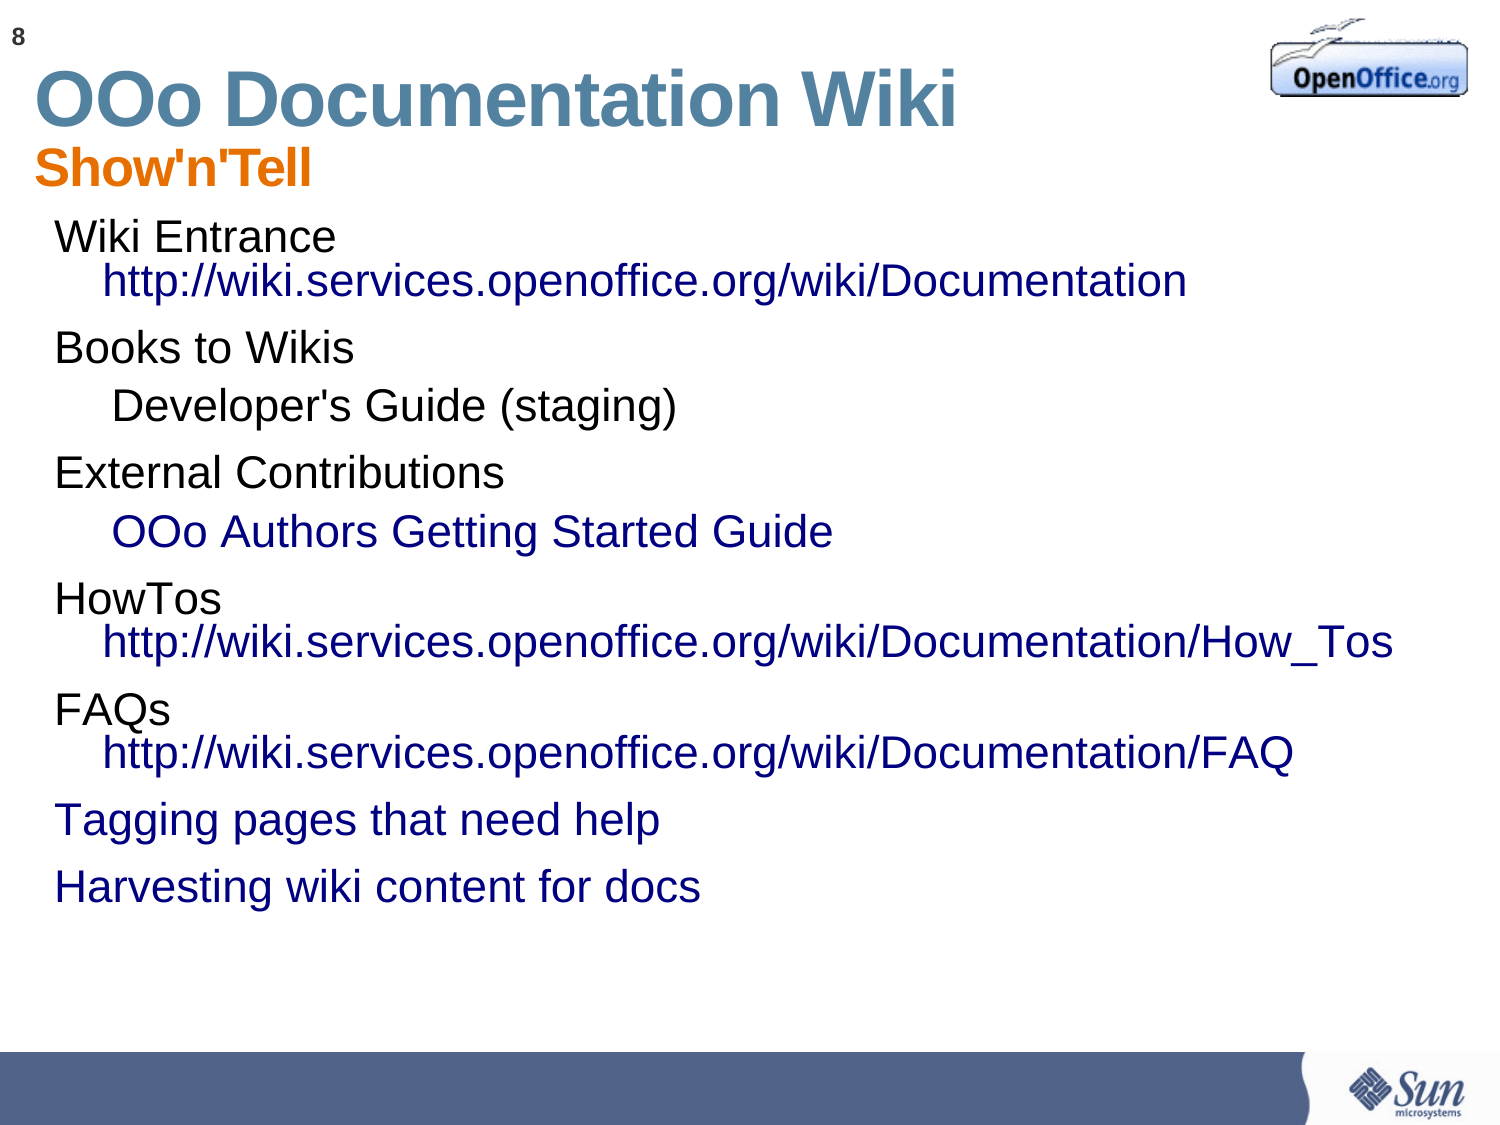

# OOo Documentation Wiki Show'n'Tell
Wiki Entrance
http://wiki.services.openoffice.org/wiki/Documentation
Books to Wikis
Developer's Guide (staging)
External Contributions
OOo Authors Getting Started Guide
HowTos
http://wiki.services.openoffice.org/wiki/Documentation/How_Tos
FAQs
http://wiki.services.openoffice.org/wiki/Documentation/FAQ
Tagging pages that need help
Harvesting wiki content for docs